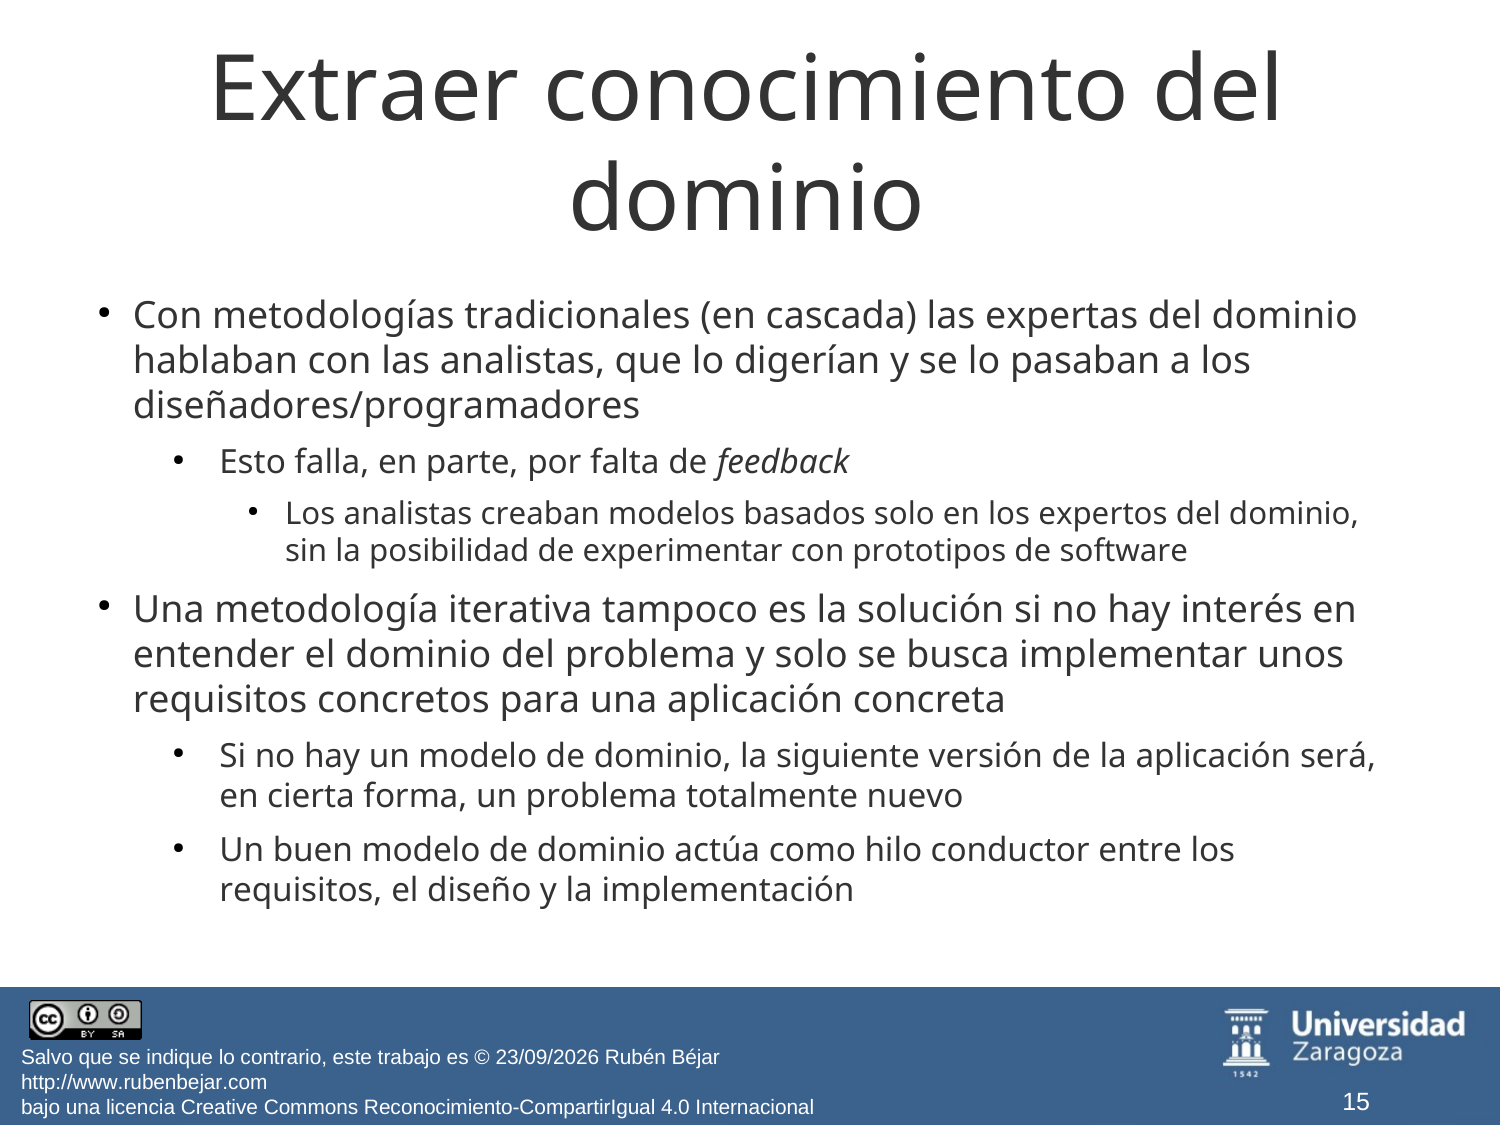

# Extraer conocimiento del dominio
Con metodologías tradicionales (en cascada) las expertas del dominio hablaban con las analistas, que lo digerían y se lo pasaban a los diseñadores/programadores
Esto falla, en parte, por falta de feedback
Los analistas creaban modelos basados solo en los expertos del dominio, sin la posibilidad de experimentar con prototipos de software
Una metodología iterativa tampoco es la solución si no hay interés en entender el dominio del problema y solo se busca implementar unos requisitos concretos para una aplicación concreta
Si no hay un modelo de dominio, la siguiente versión de la aplicación será, en cierta forma, un problema totalmente nuevo
Un buen modelo de dominio actúa como hilo conductor entre los requisitos, el diseño y la implementación